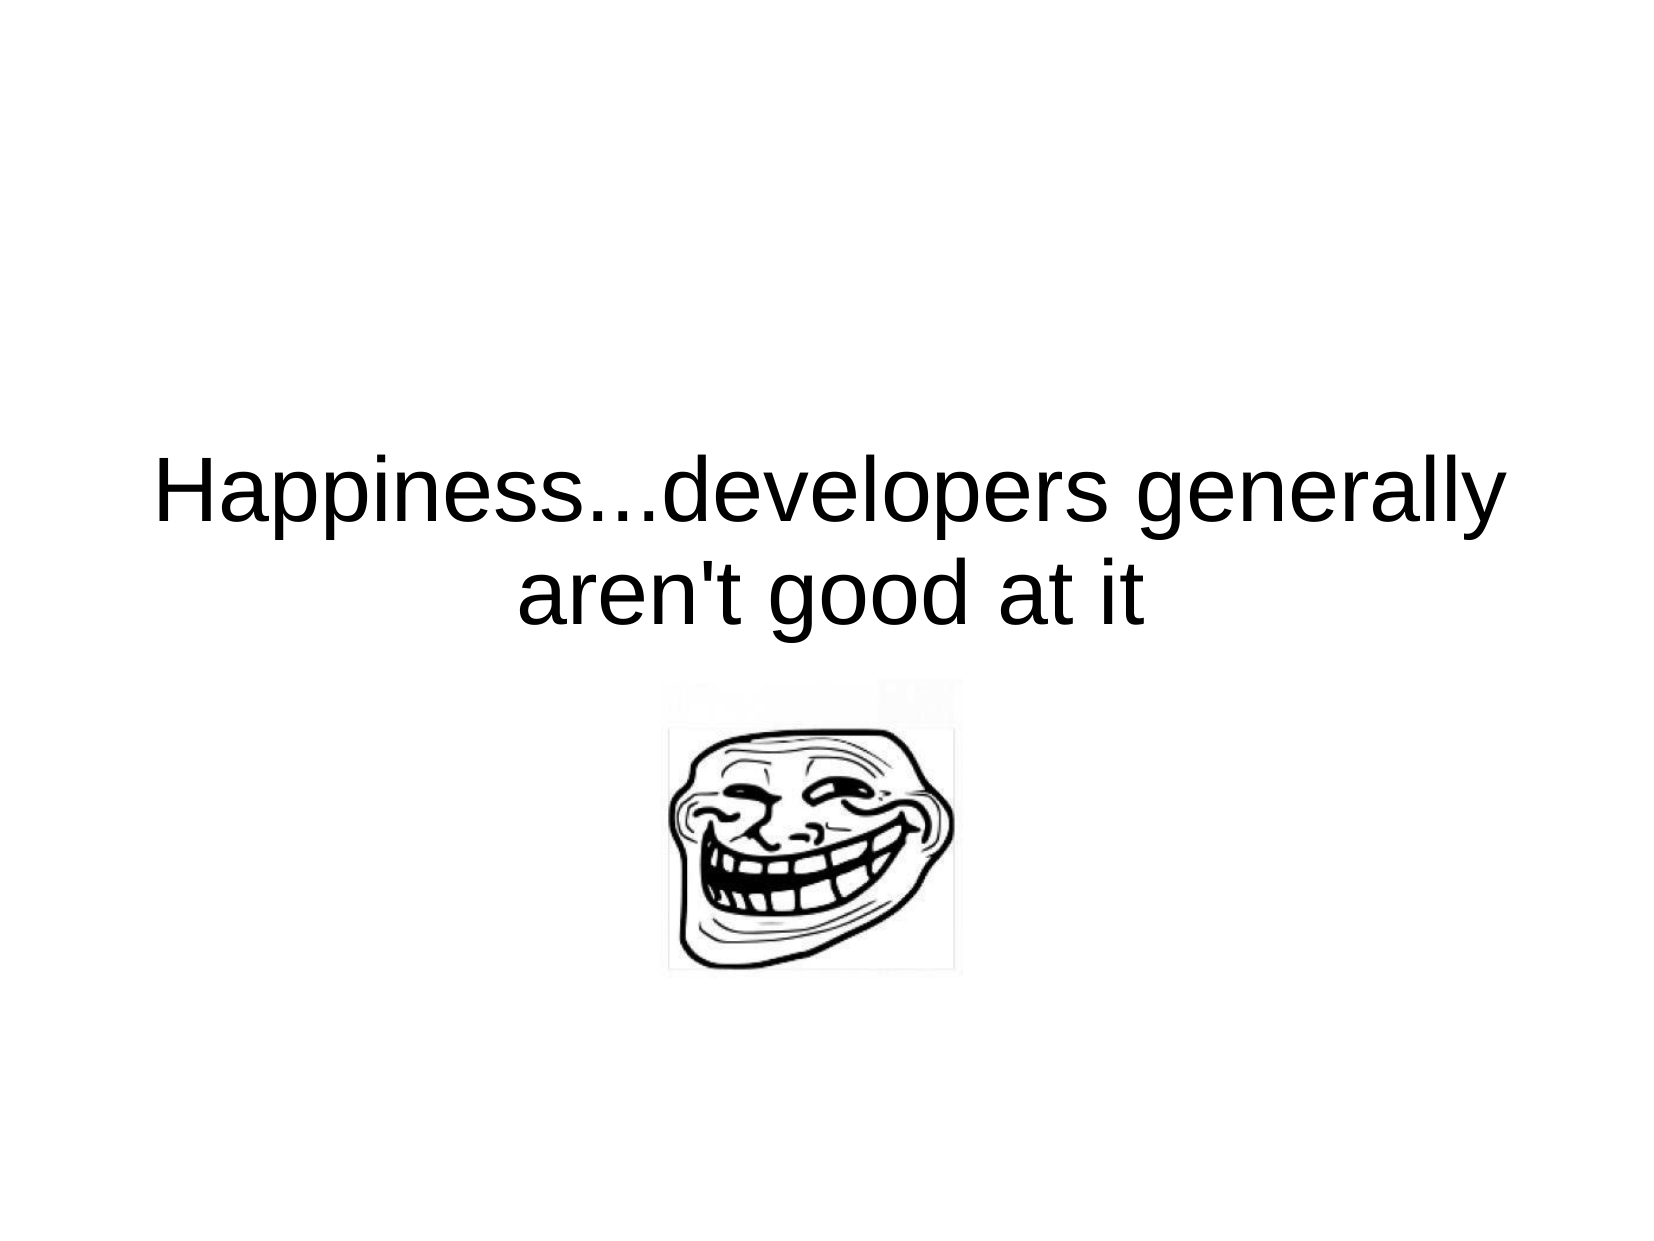

# Happiness...developers generally aren't good at it